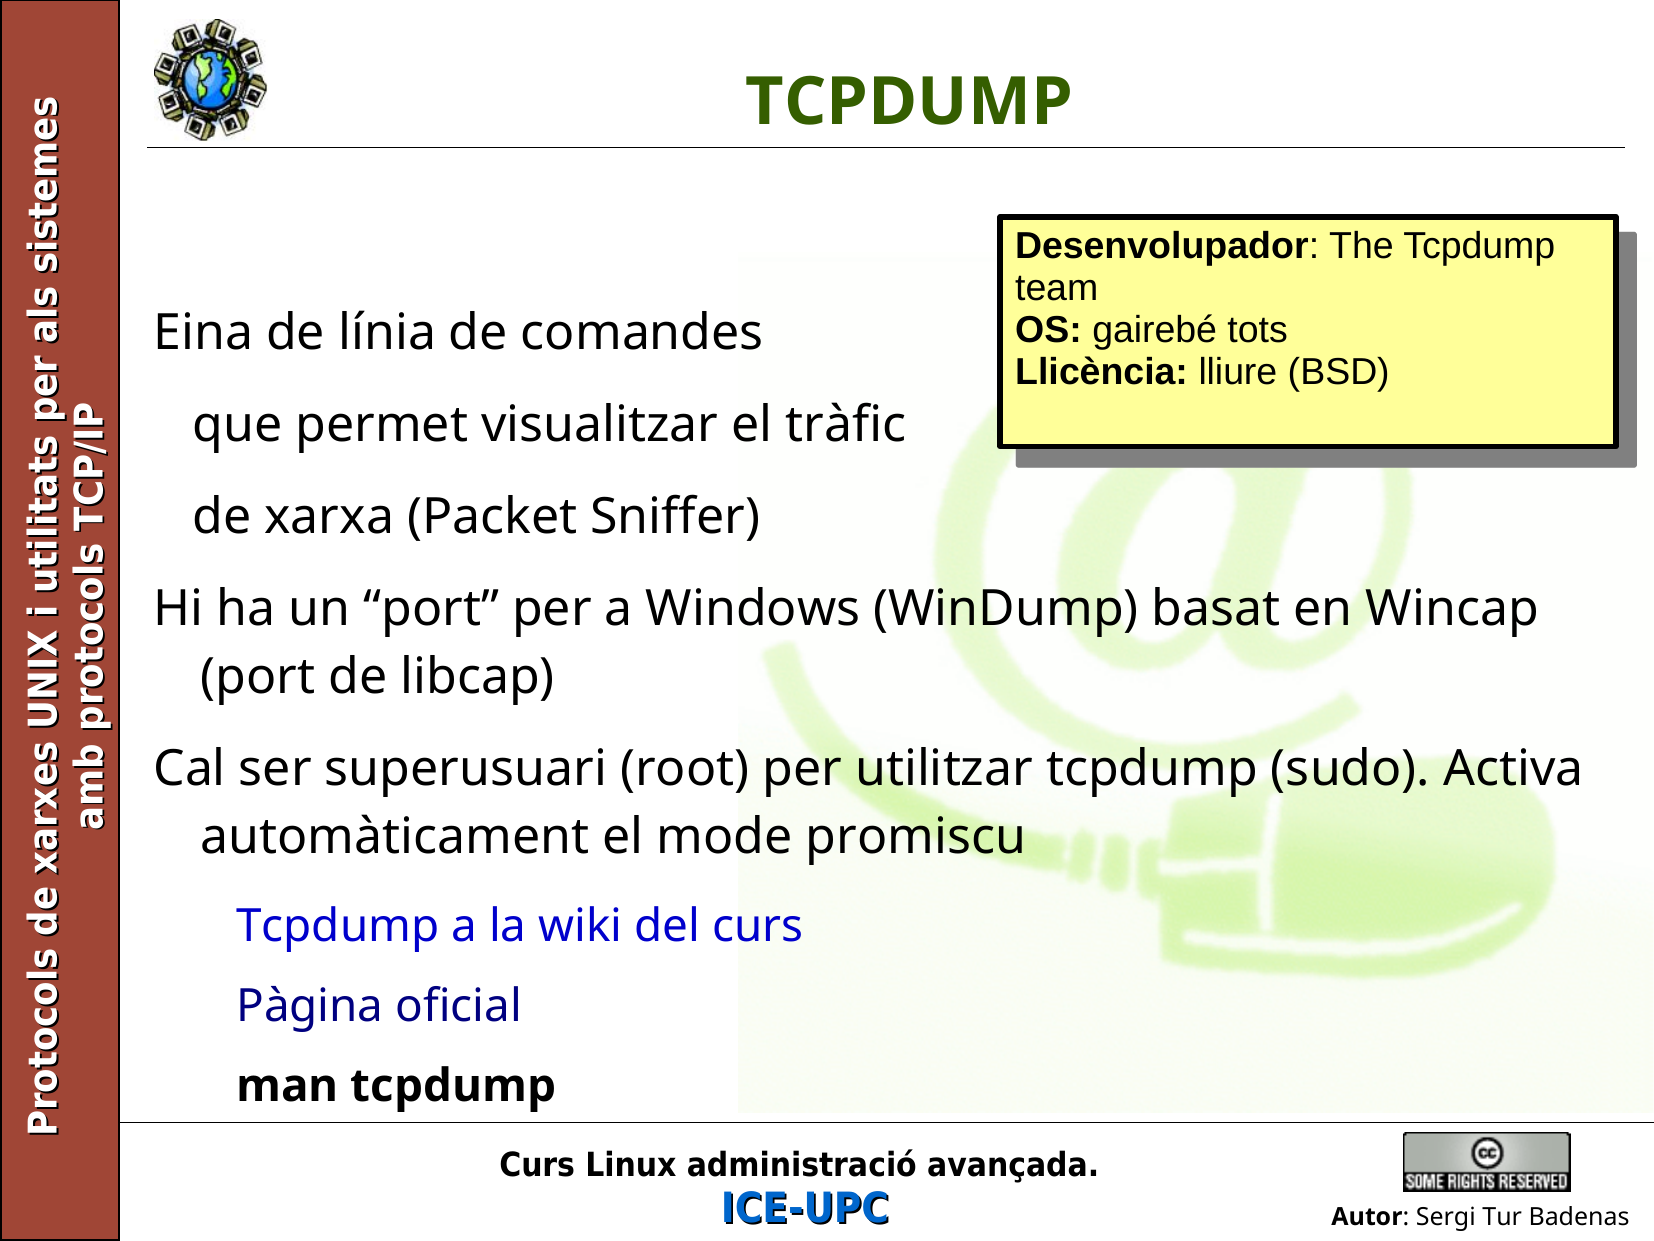

# TCPDUMP
Desenvolupador: The Tcpdump team
OS: gairebé tots
Llicència: lliure (BSD)
Eina de línia de comandes
 que permet visualitzar el tràfic
 de xarxa (Packet Sniffer)
Hi ha un “port” per a Windows (WinDump) basat en Wincap (port de libcap)
Cal ser superusuari (root) per utilitzar tcpdump (sudo). Activa automàticament el mode promiscu
Tcpdump a la wiki del curs
Pàgina oficial
man tcpdump